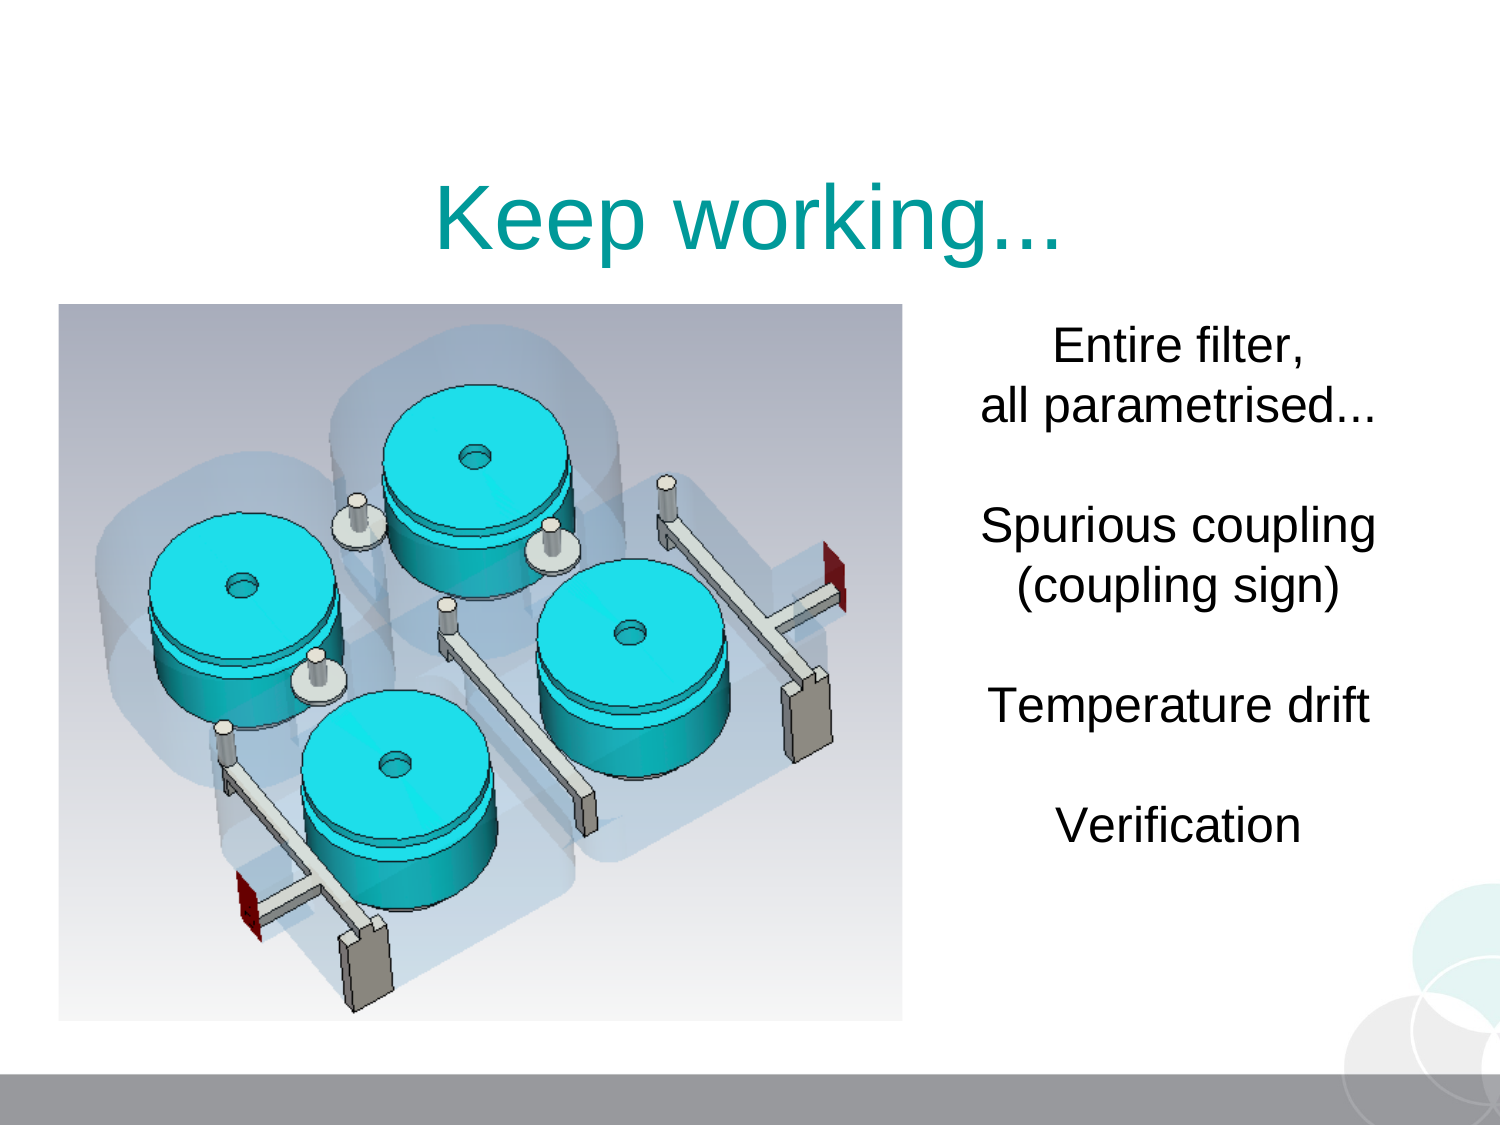

# Keep working...
Entire filter,
all parametrised...
Spurious coupling
(coupling sign)
Temperature drift
Verification